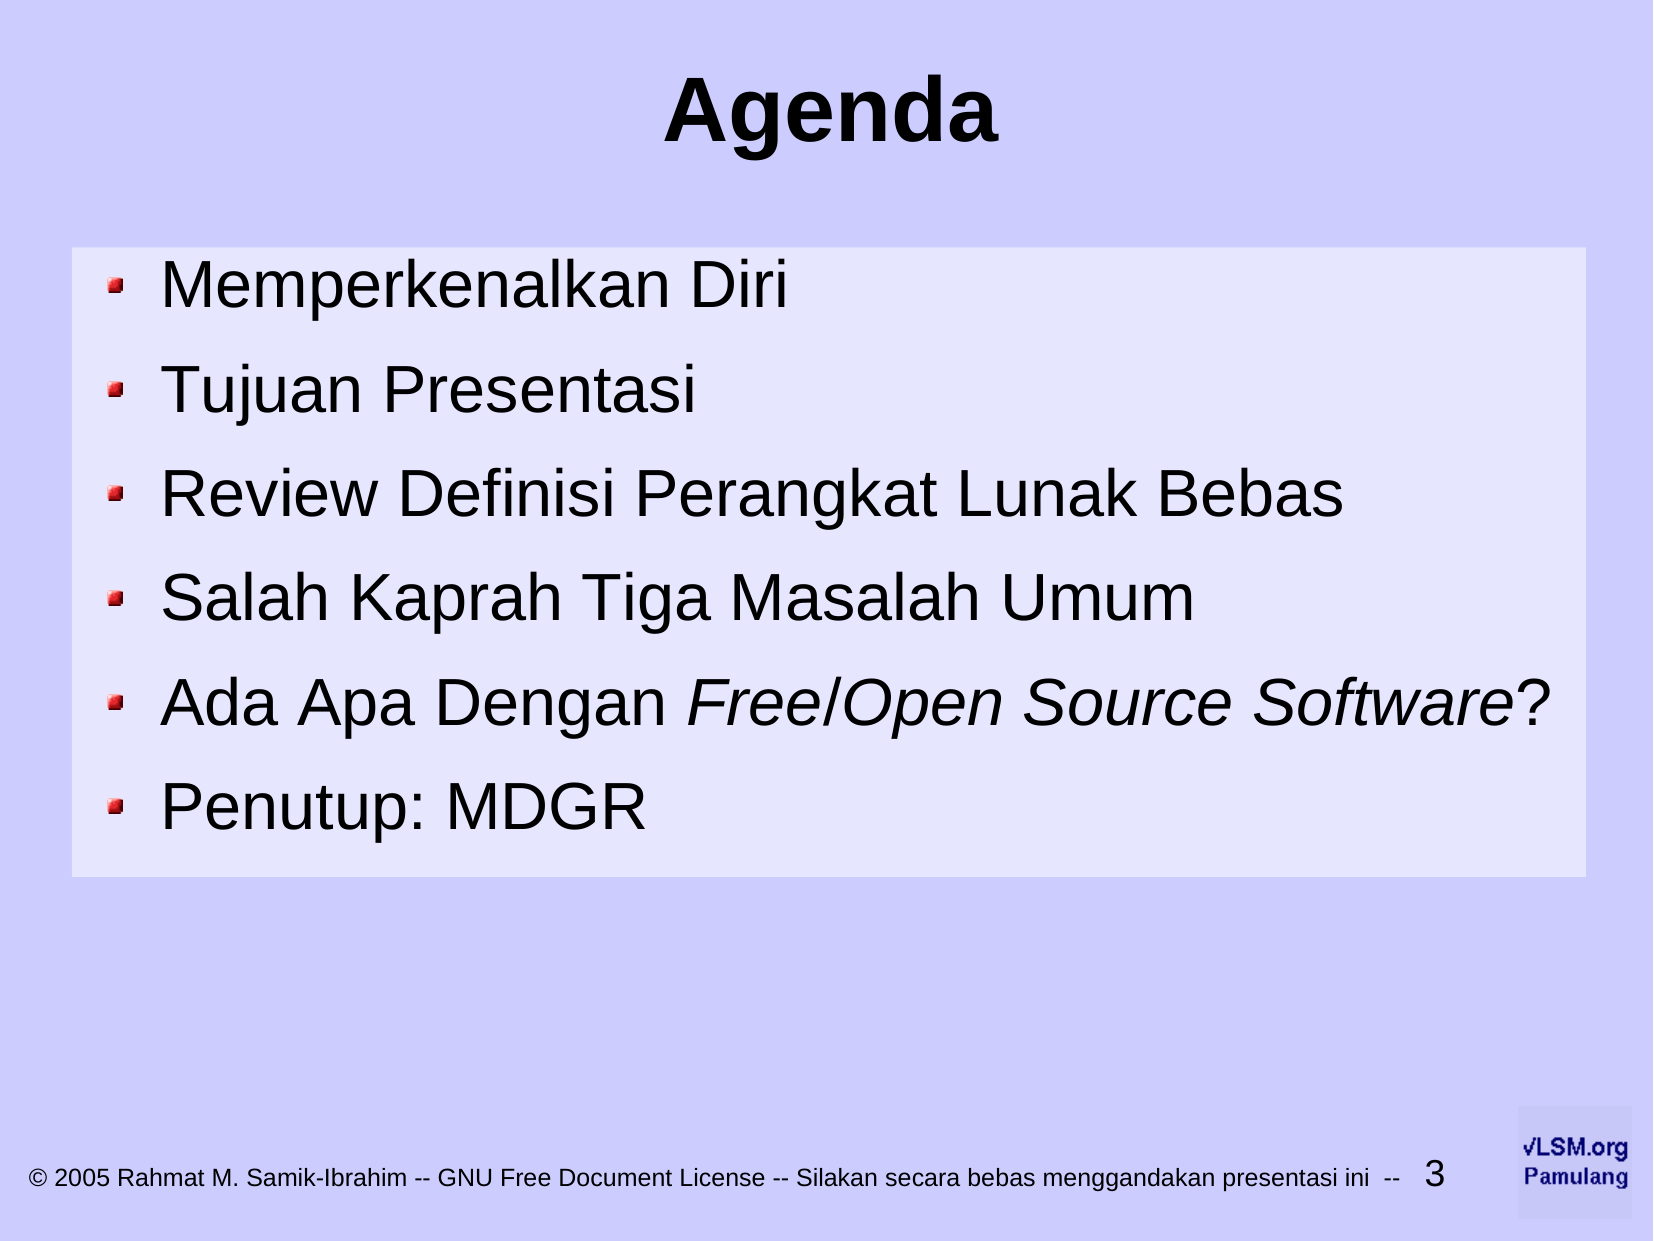

# Agenda
Memperkenalkan Diri
Tujuan Presentasi
Review Definisi Perangkat Lunak Bebas
Salah Kaprah Tiga Masalah Umum
Ada Apa Dengan Free/Open Source Software?
Penutup: MDGR